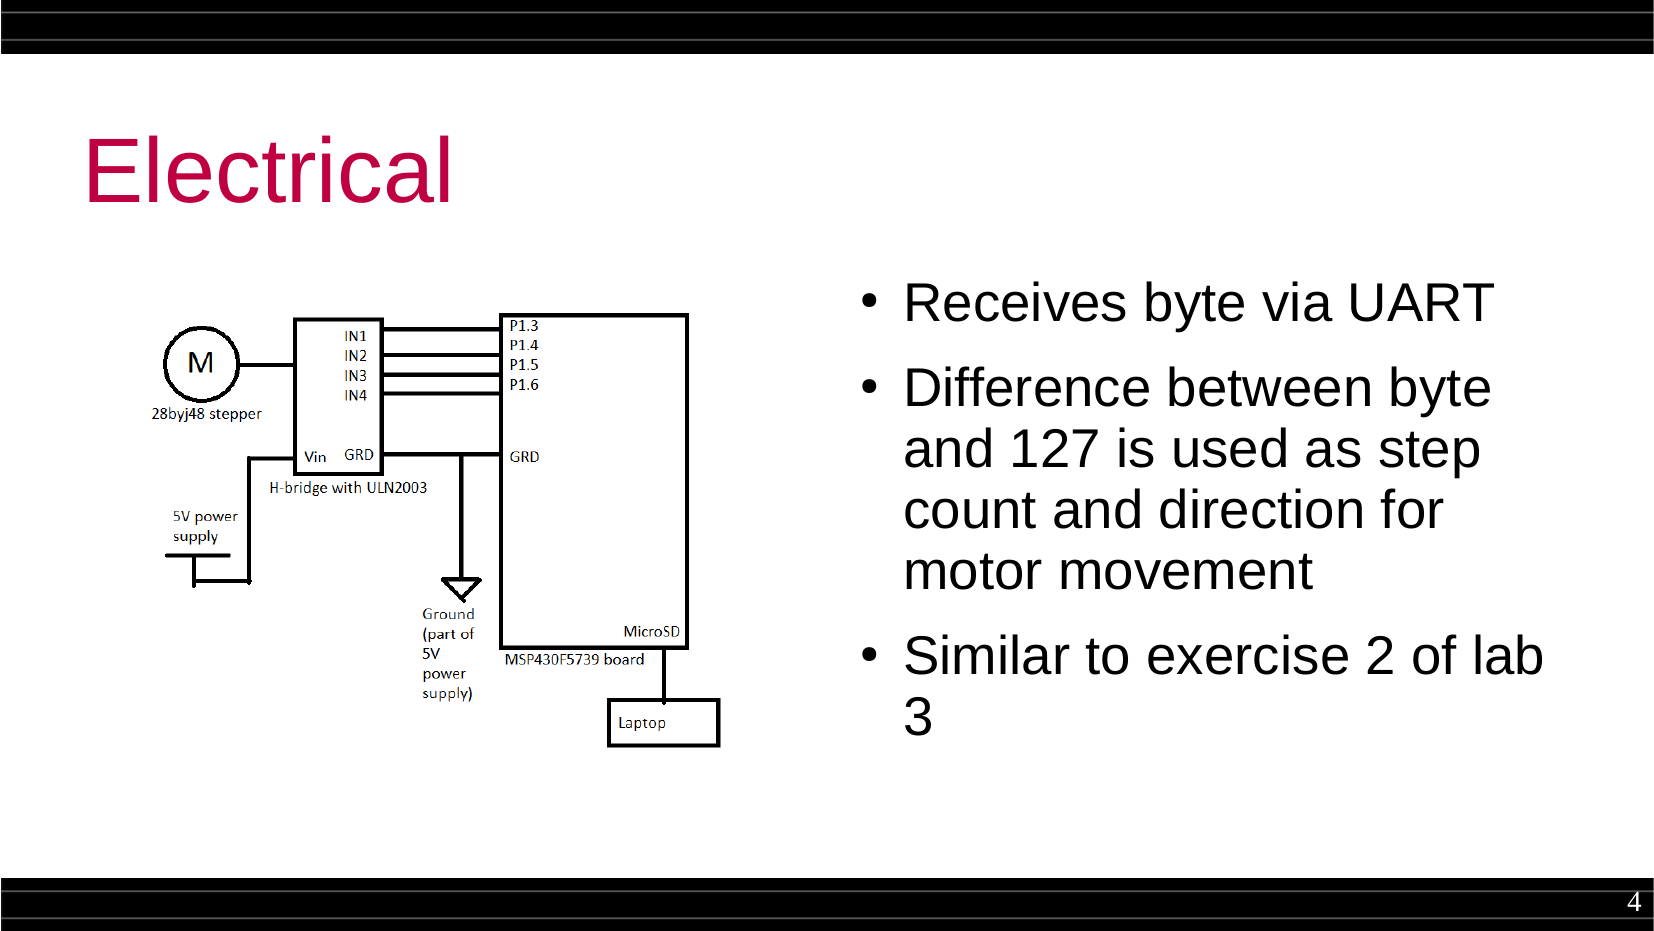

# Electrical
Receives byte via UART
Difference between byte and 127 is used as step count and direction for motor movement
Similar to exercise 2 of lab 3